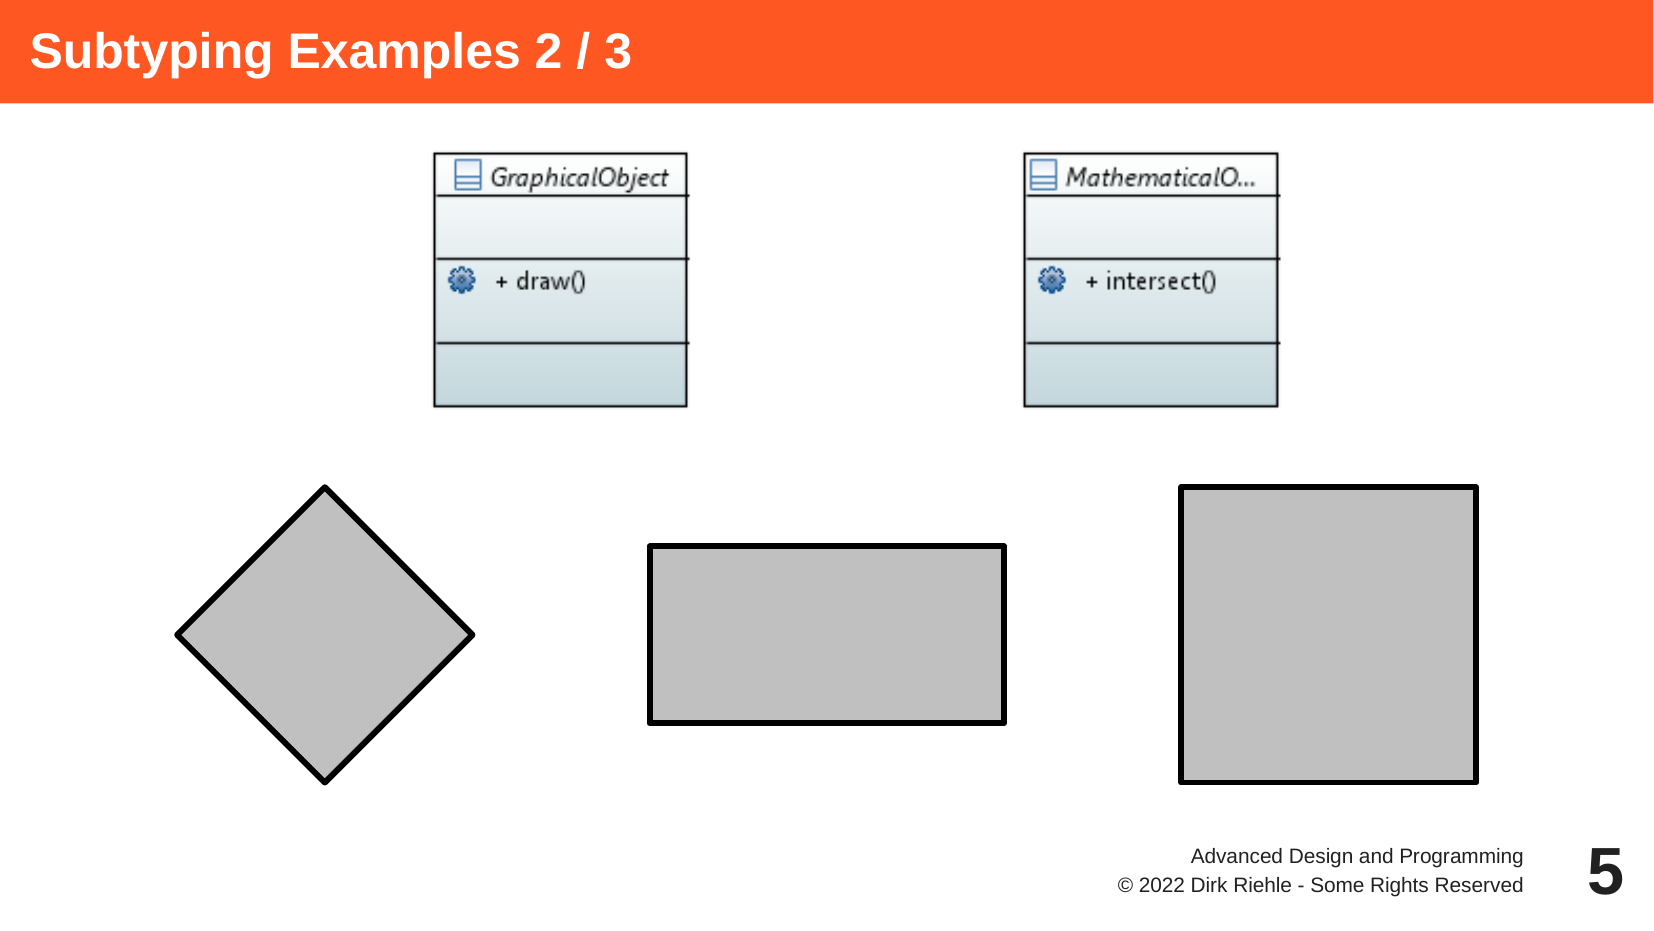

# Subtyping Examples 2 / 3
Advanced Design and Programming
5
© 2022 Dirk Riehle - Some Rights Reserved